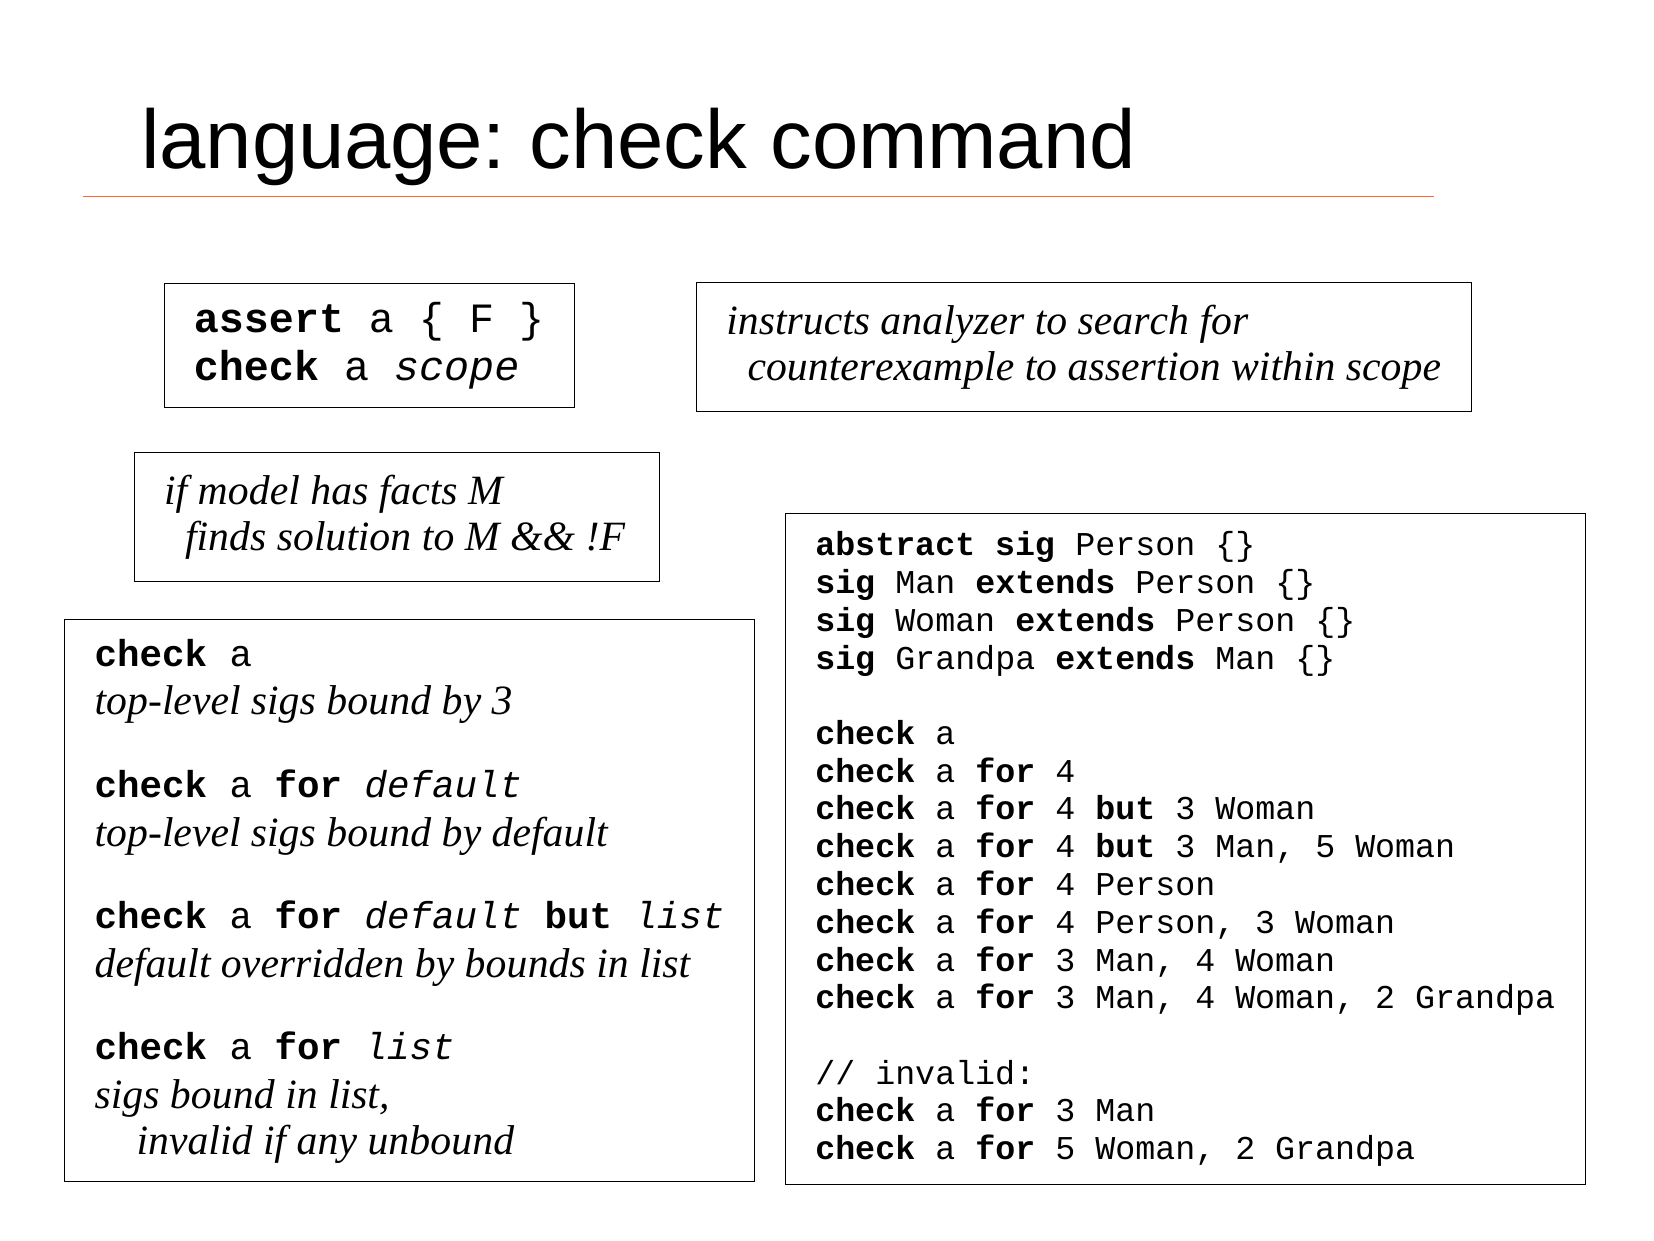

# language: check command
instructs analyzer to search for
 counterexample to assertion within scope
assert a { F }
check a scope
if model has facts M
 finds solution to M && !F
abstract sig Person {}
sig Man extends Person {}
sig Woman extends Person {}
sig Grandpa extends Man {}
check a
check a for 4
check a for 4 but 3 Woman
check a for 4 but 3 Man, 5 Woman
check a for 4 Person
check a for 4 Person, 3 Woman
check a for 3 Man, 4 Woman
check a for 3 Man, 4 Woman, 2 Grandpa
// invalid:
check a for 3 Man
check a for 5 Woman, 2 Grandpa
check a
top-level sigs bound by 3
check a for default
top-level sigs bound by default
check a for default but list
default overridden by bounds in list
check a for list
sigs bound in list,
 invalid if any unbound